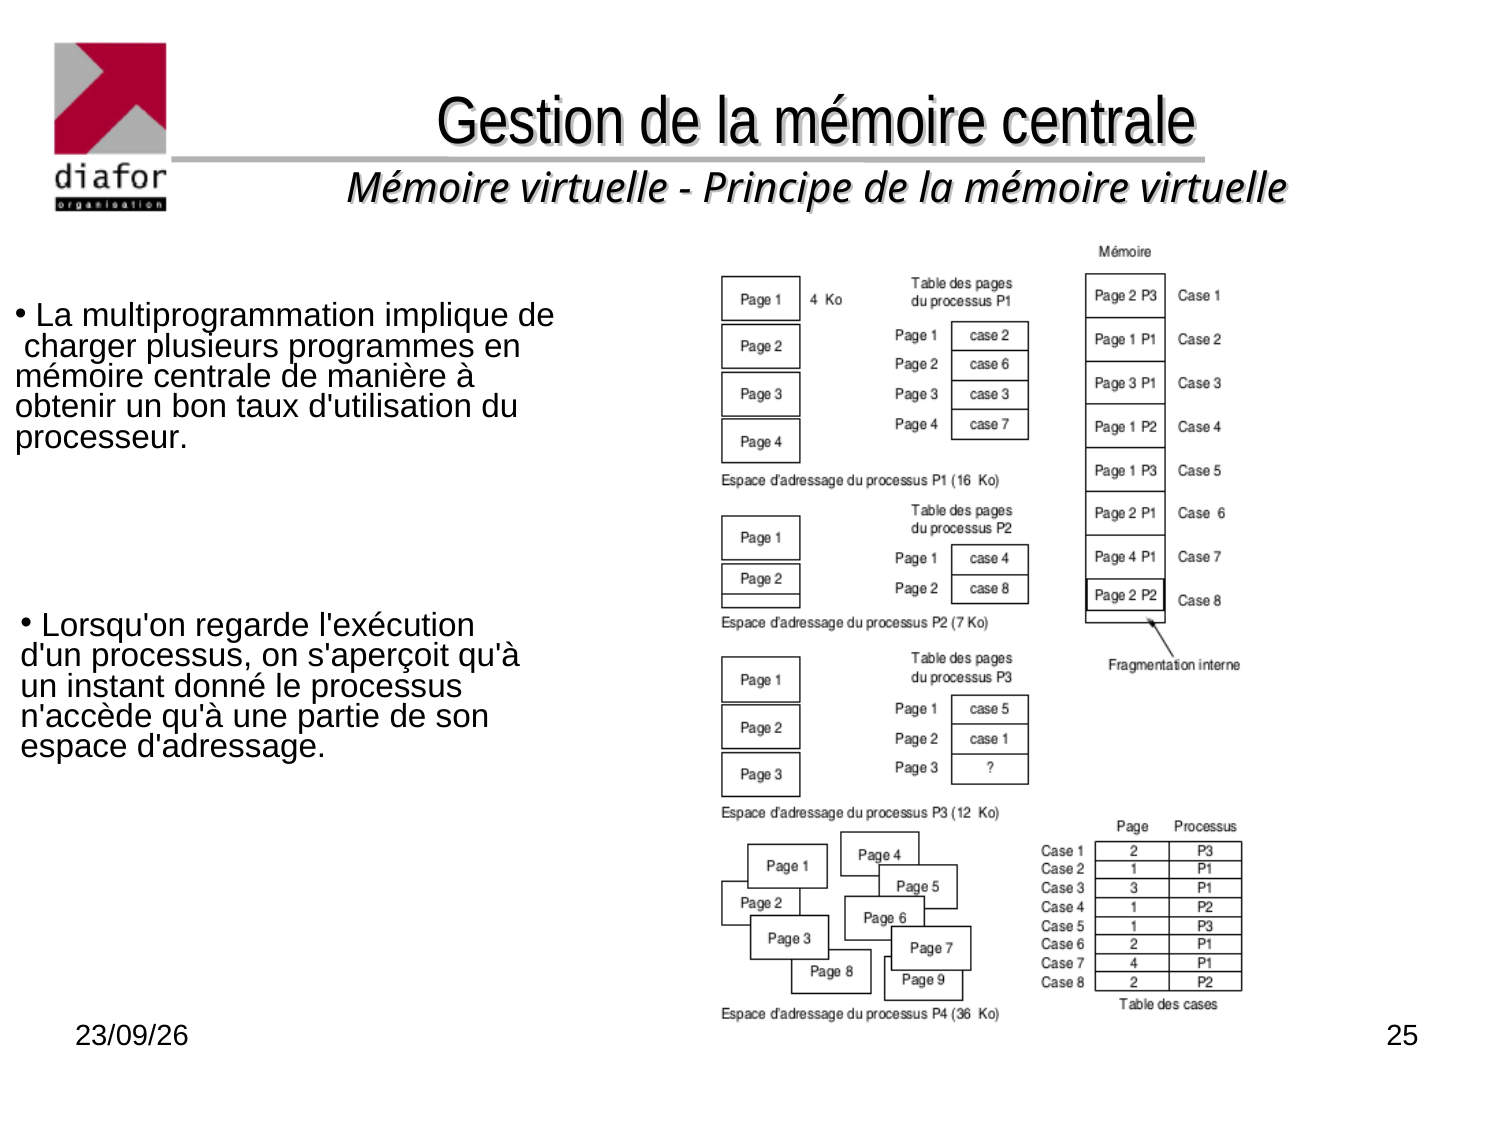

# Gestion de la mémoire centrale Mémoire virtuelle - Principe de la mémoire virtuelle
 La multiprogrammation implique de
 charger plusieurs programmes en
mémoire centrale de manière à
obtenir un bon taux d'utilisation du
processeur.
 Lorsqu'on regarde l'exécution
d'un processus, on s'aperçoit qu'à
un instant donné le processus
n'accède qu'à une partie de son
espace d'adressage.
25